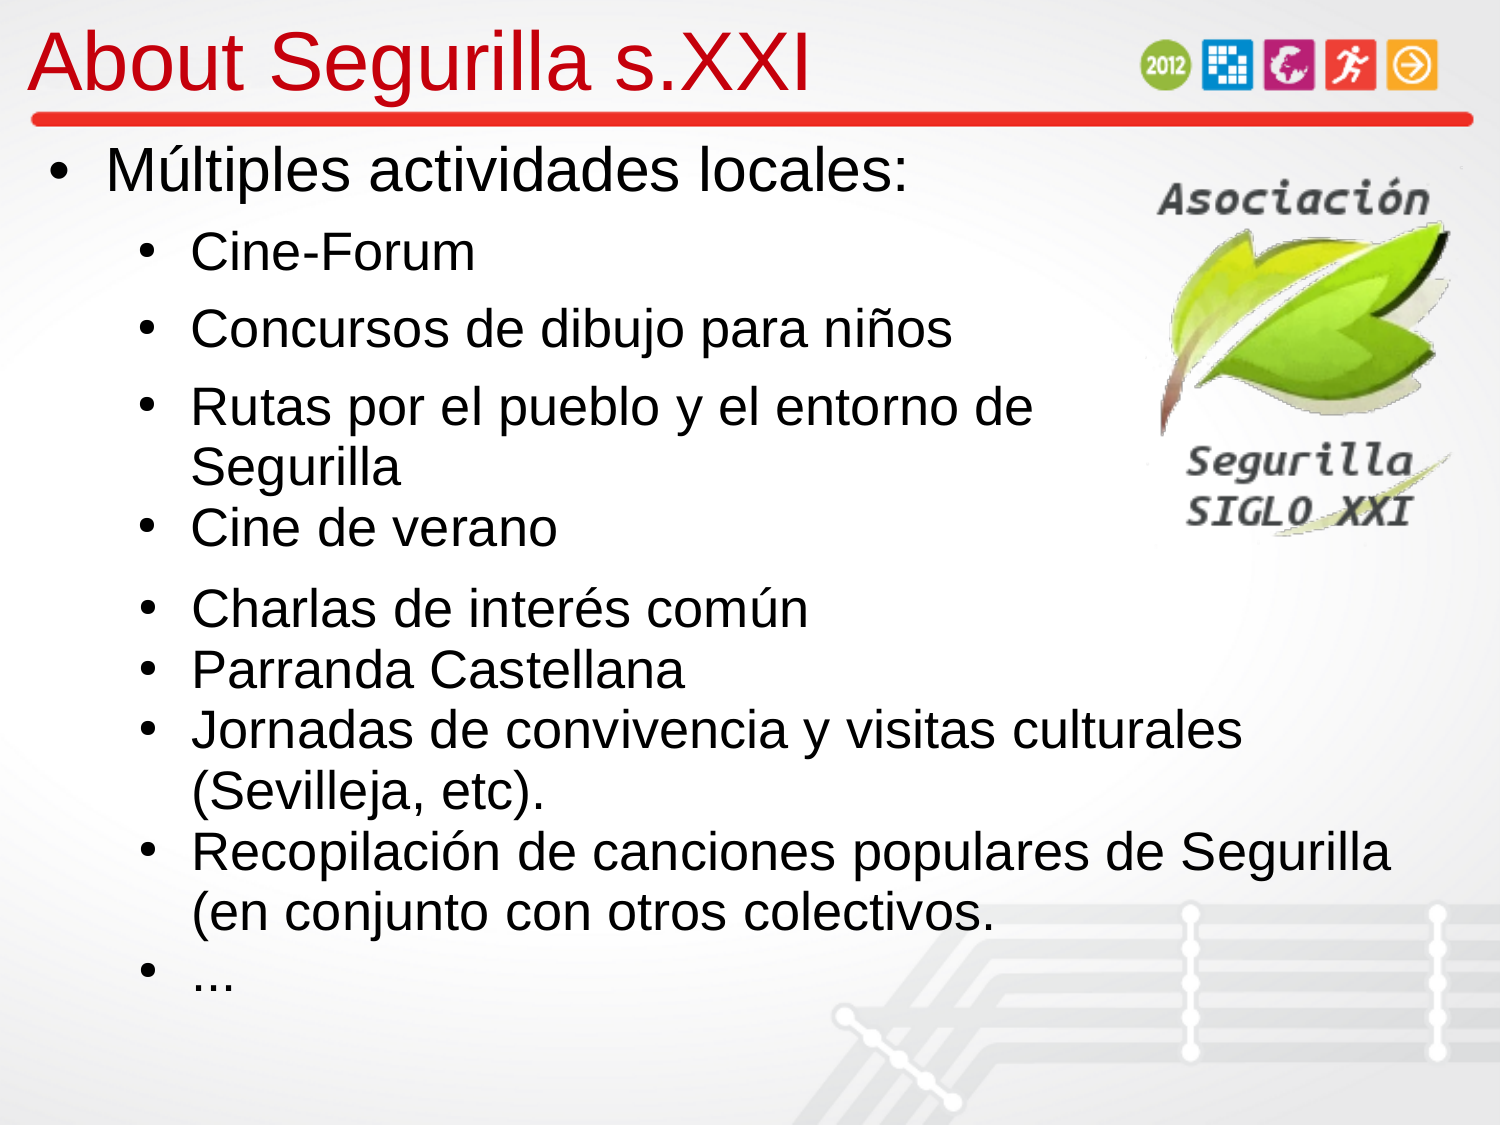

# About Segurilla s.XXI
Múltiples actividades locales:
Cine-Forum
Concursos de dibujo para niños
Rutas por el pueblo y el entorno de Segurilla
Cine de verano
Charlas de interés común
Parranda Castellana
Jornadas de convivencia y visitas culturales (Sevilleja, etc).
Recopilación de canciones populares de Segurilla (en conjunto con otros colectivos.
...